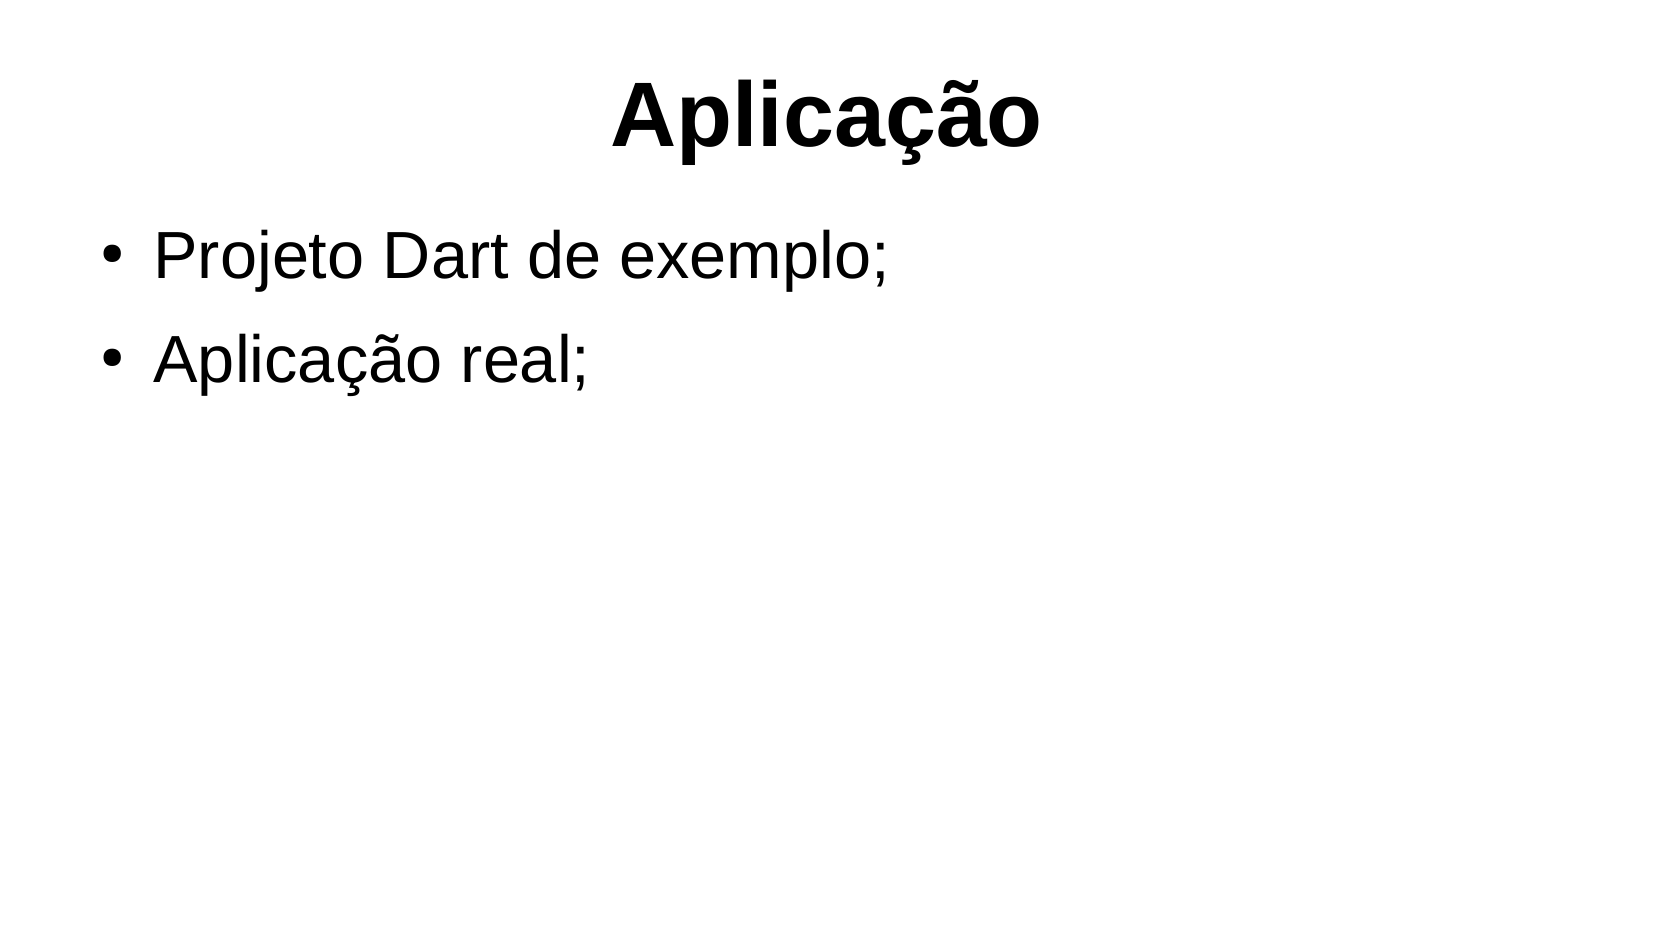

# Aplicação
Projeto Dart de exemplo;
Aplicação real;